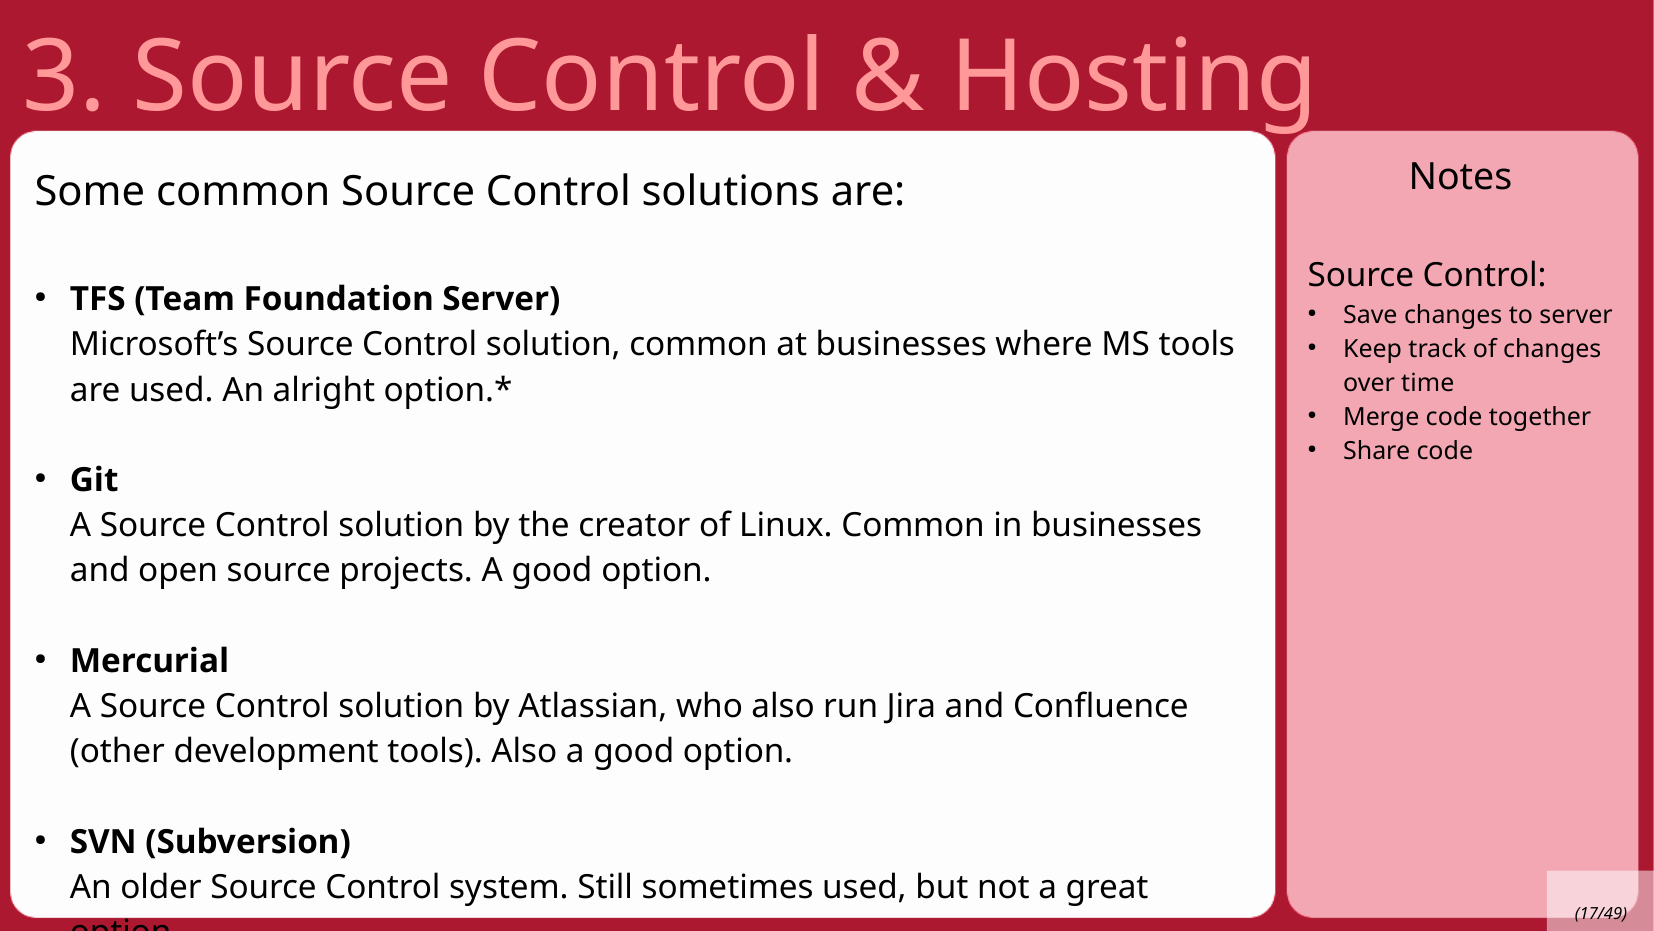

# 3. Source Control & Hosting
Notes
Source Control:
Save changes to server
Keep track of changes over time
Merge code together
Share code
Some common Source Control solutions are:
TFS (Team Foundation Server)
Microsoft’s Source Control solution, common at businesses where MS tools are used. An alright option.*
Git
A Source Control solution by the creator of Linux. Common in businesses and open source projects. A good option.
Mercurial
A Source Control solution by Atlassian, who also run Jira and Confluence (other development tools). Also a good option.
SVN (Subversion)
An older Source Control system. Still sometimes used, but not a great option.
* Bias opinion; just assume I’m not in love with any Microsoft products and prefer Linux and Open Source / Free Software.